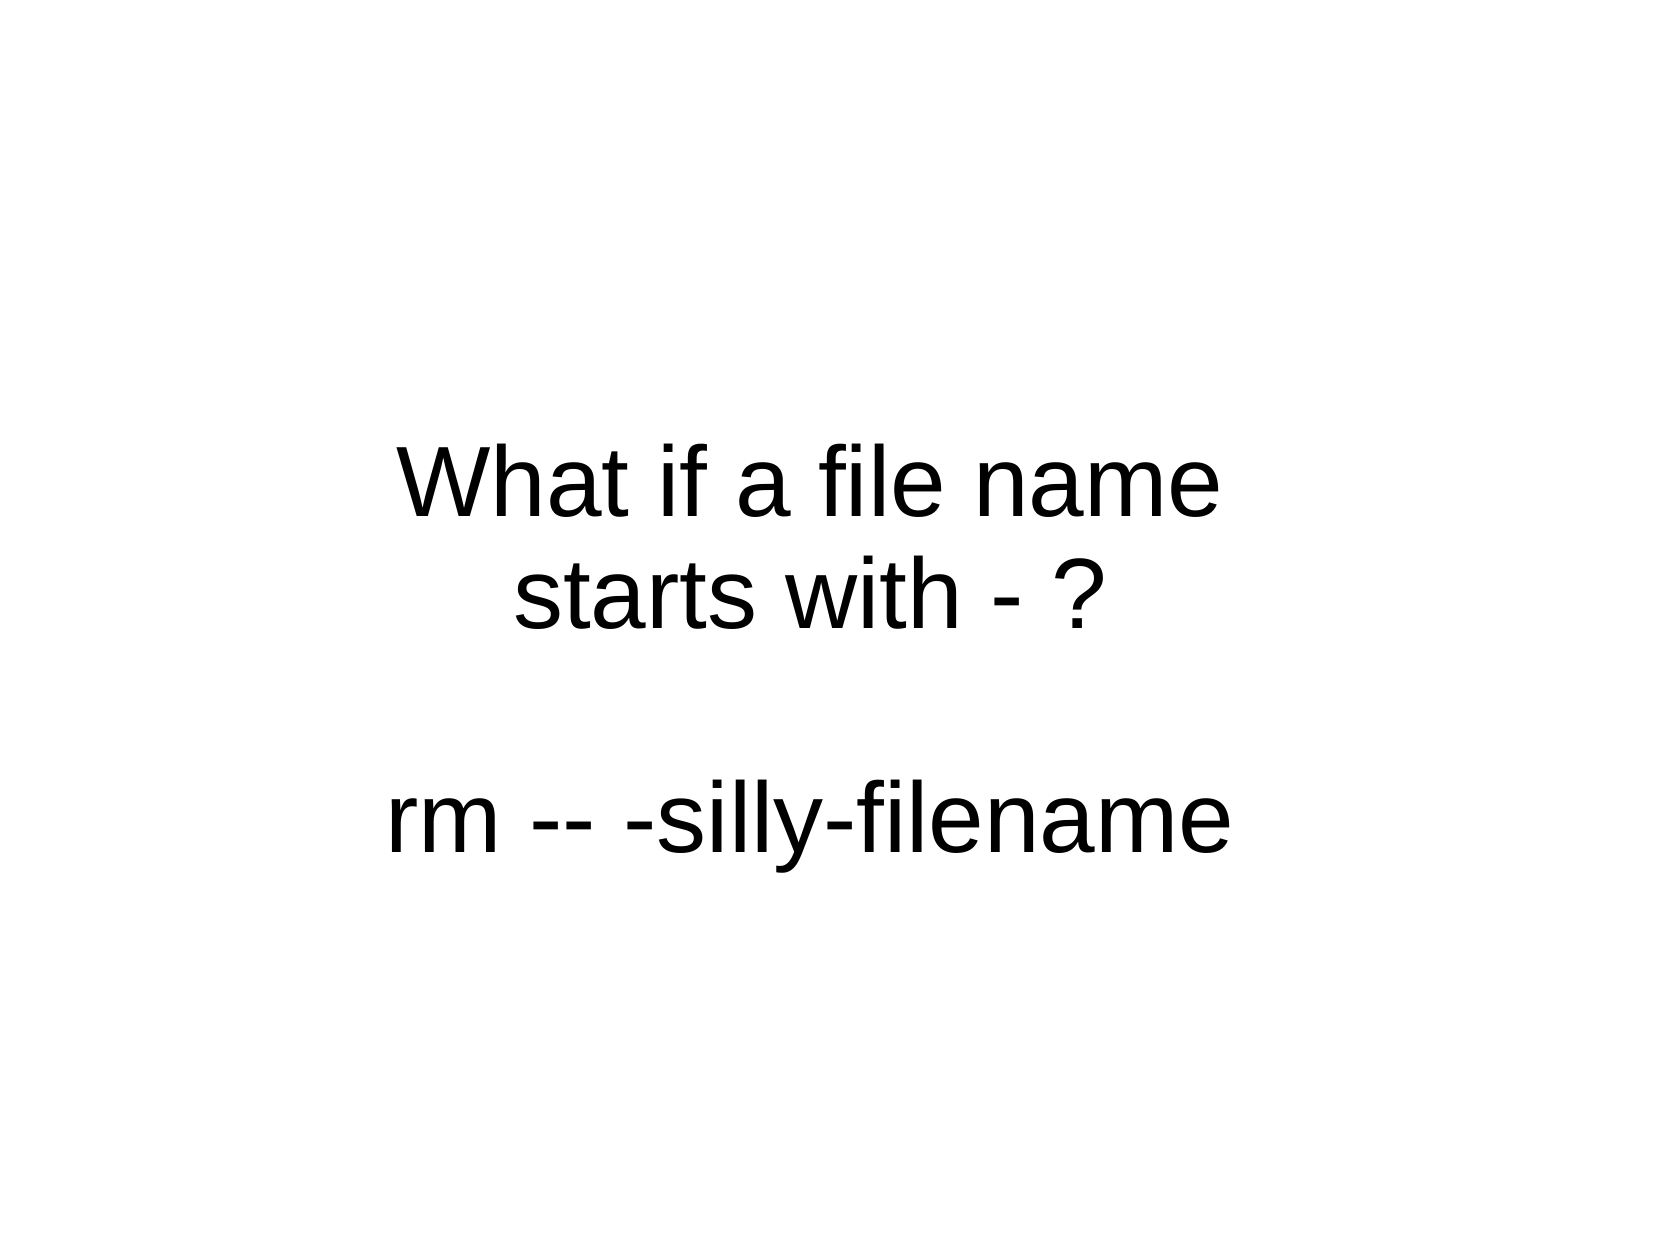

What if a file name
starts with - ?
rm -- -silly-filename